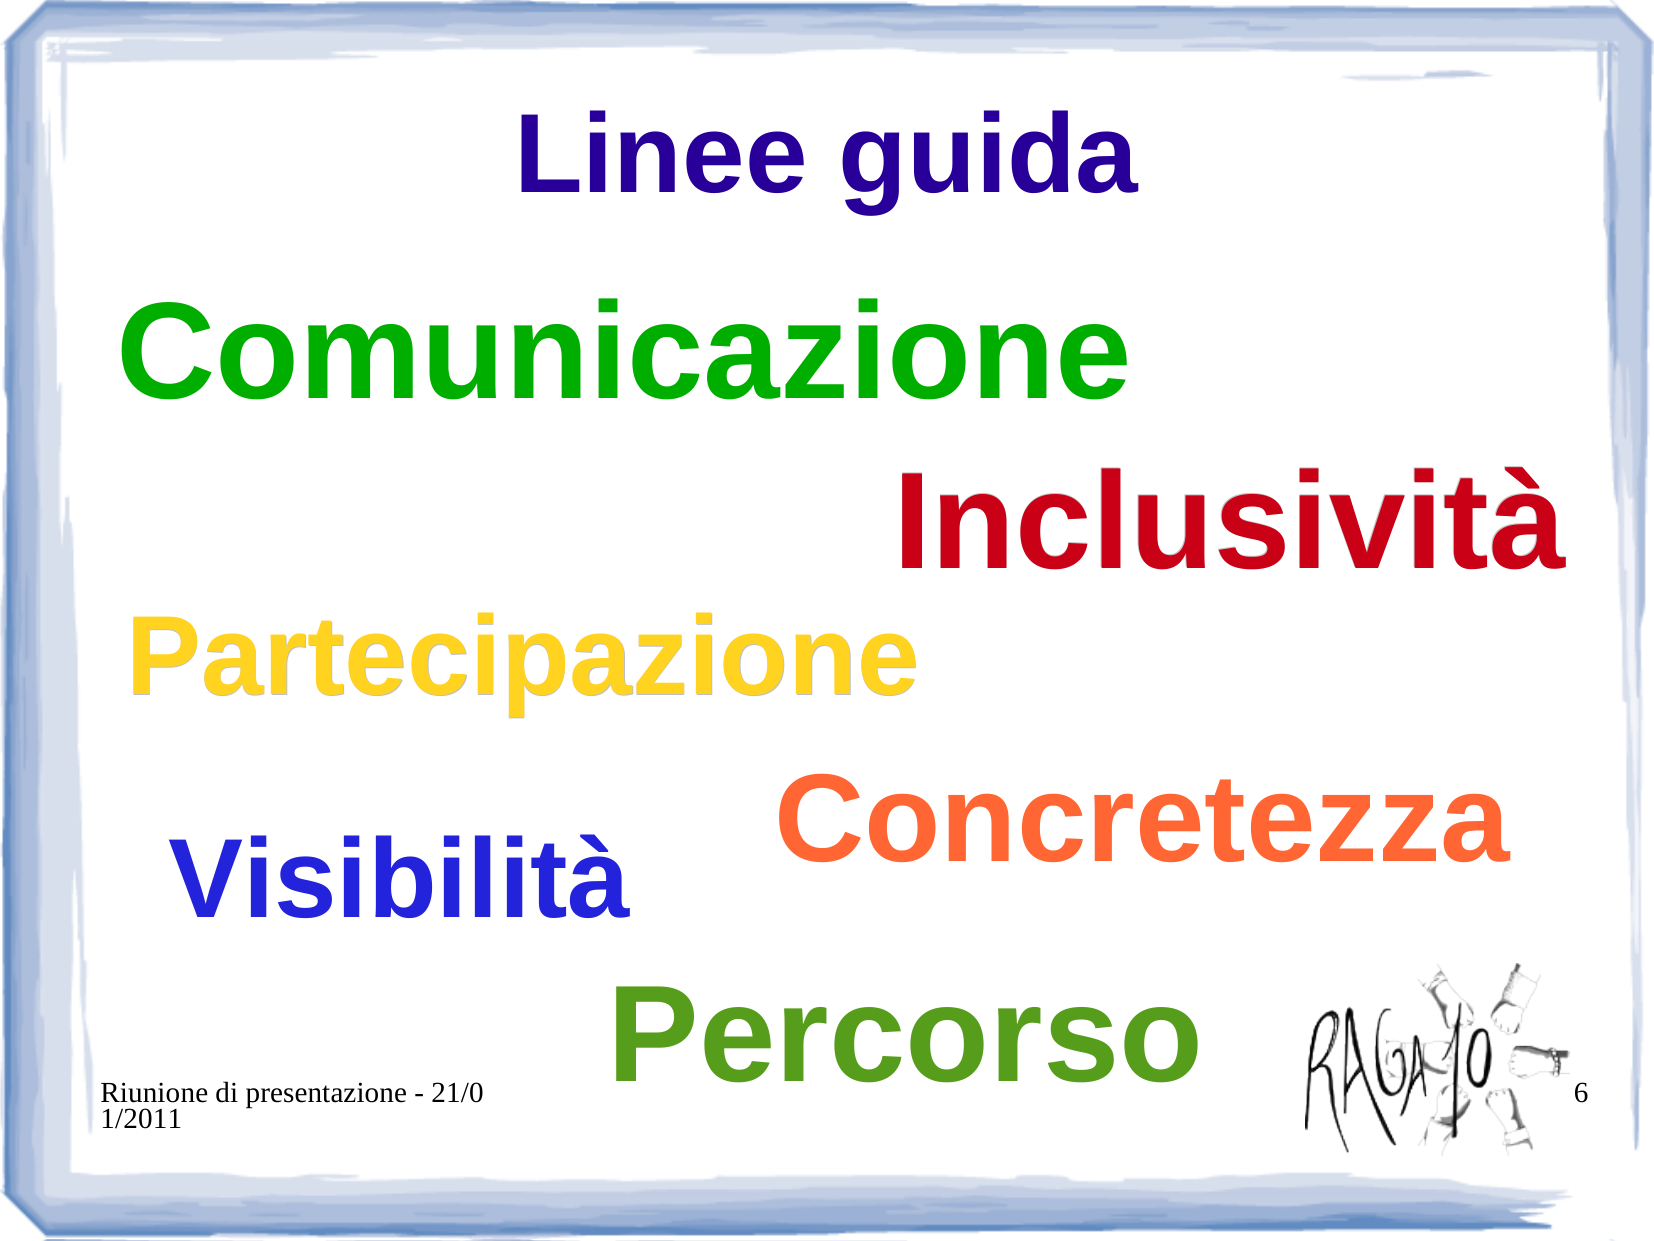

Linee guida
# Comunicazione
Inclusività
Partecipazione
Concretezza
Visibilità
Percorso
Riunione di presentazione - 21/01/2011
6